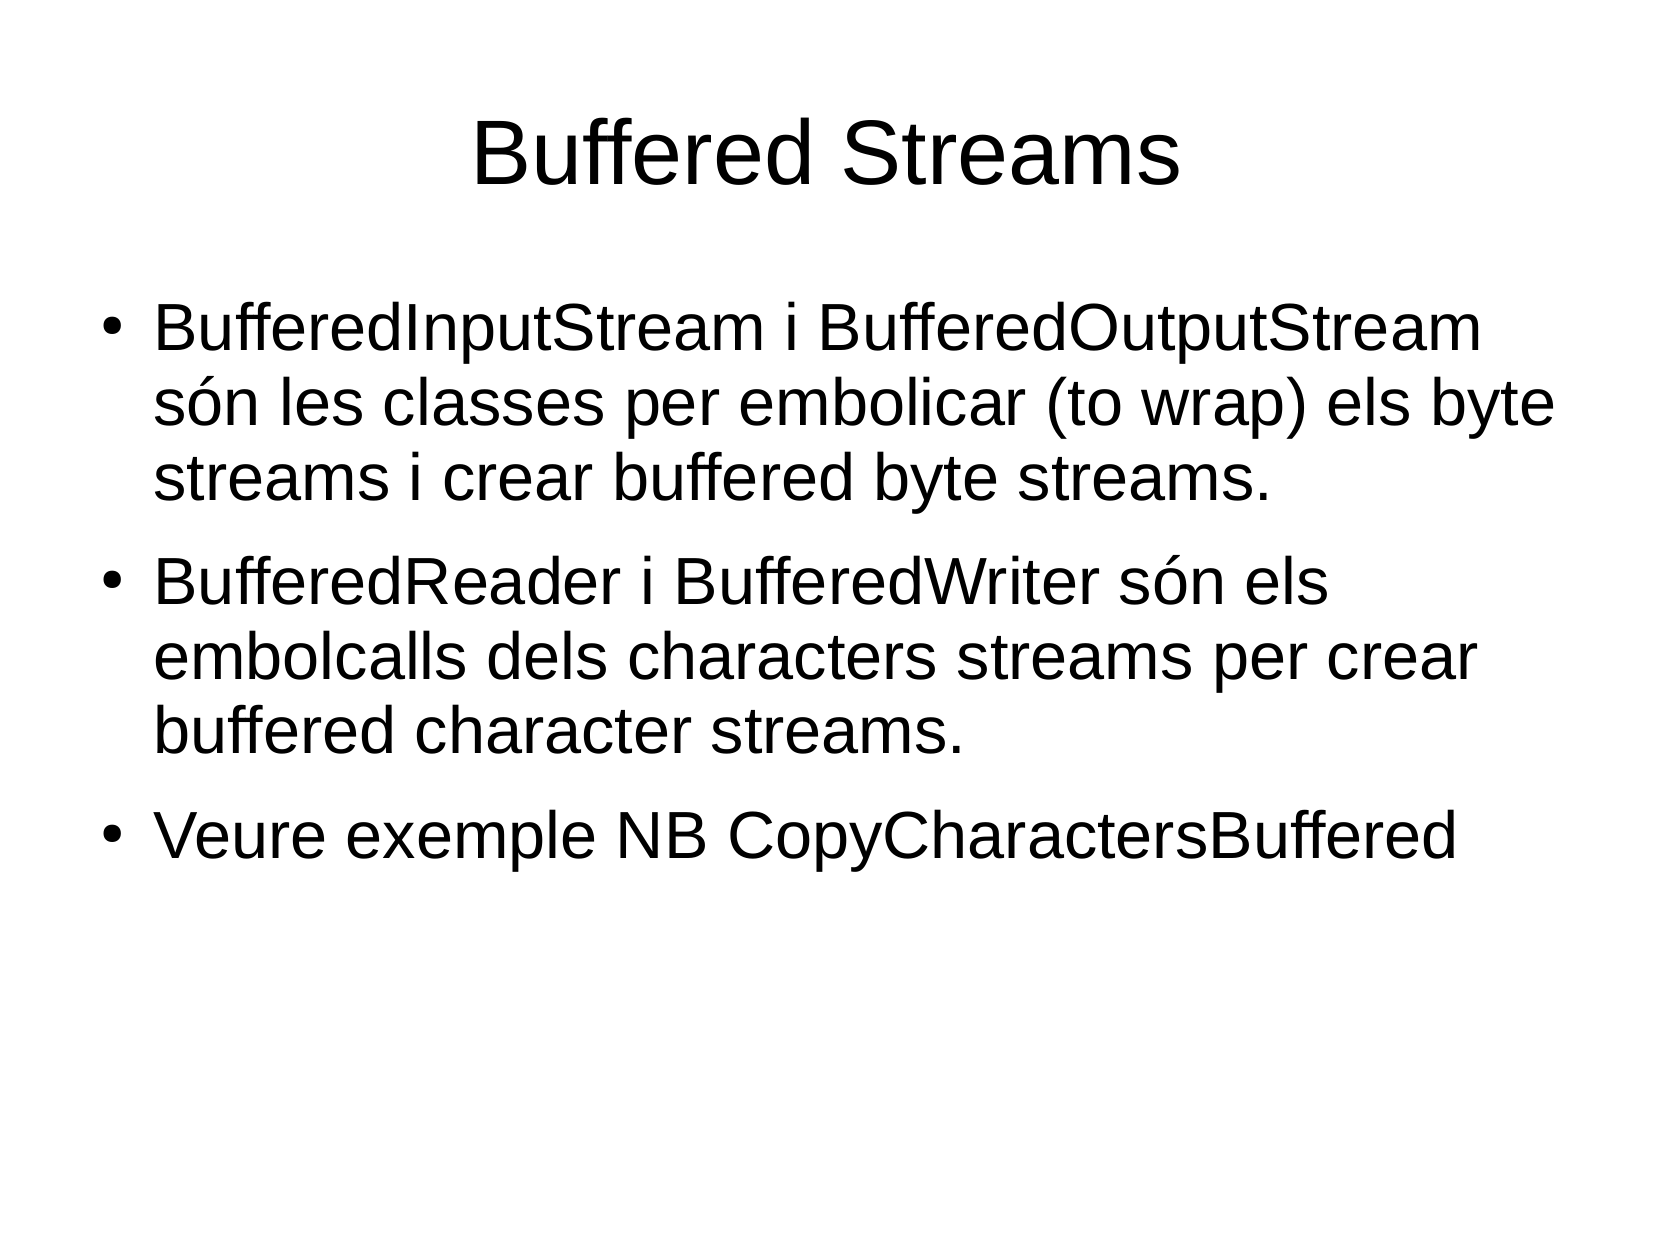

# Buffered Streams
BufferedInputStream i BufferedOutputStream són les classes per embolicar (to wrap) els byte streams i crear buffered byte streams.
BufferedReader i BufferedWriter són els embolcalls dels characters streams per crear buffered character streams.
Veure exemple NB CopyCharactersBuffered